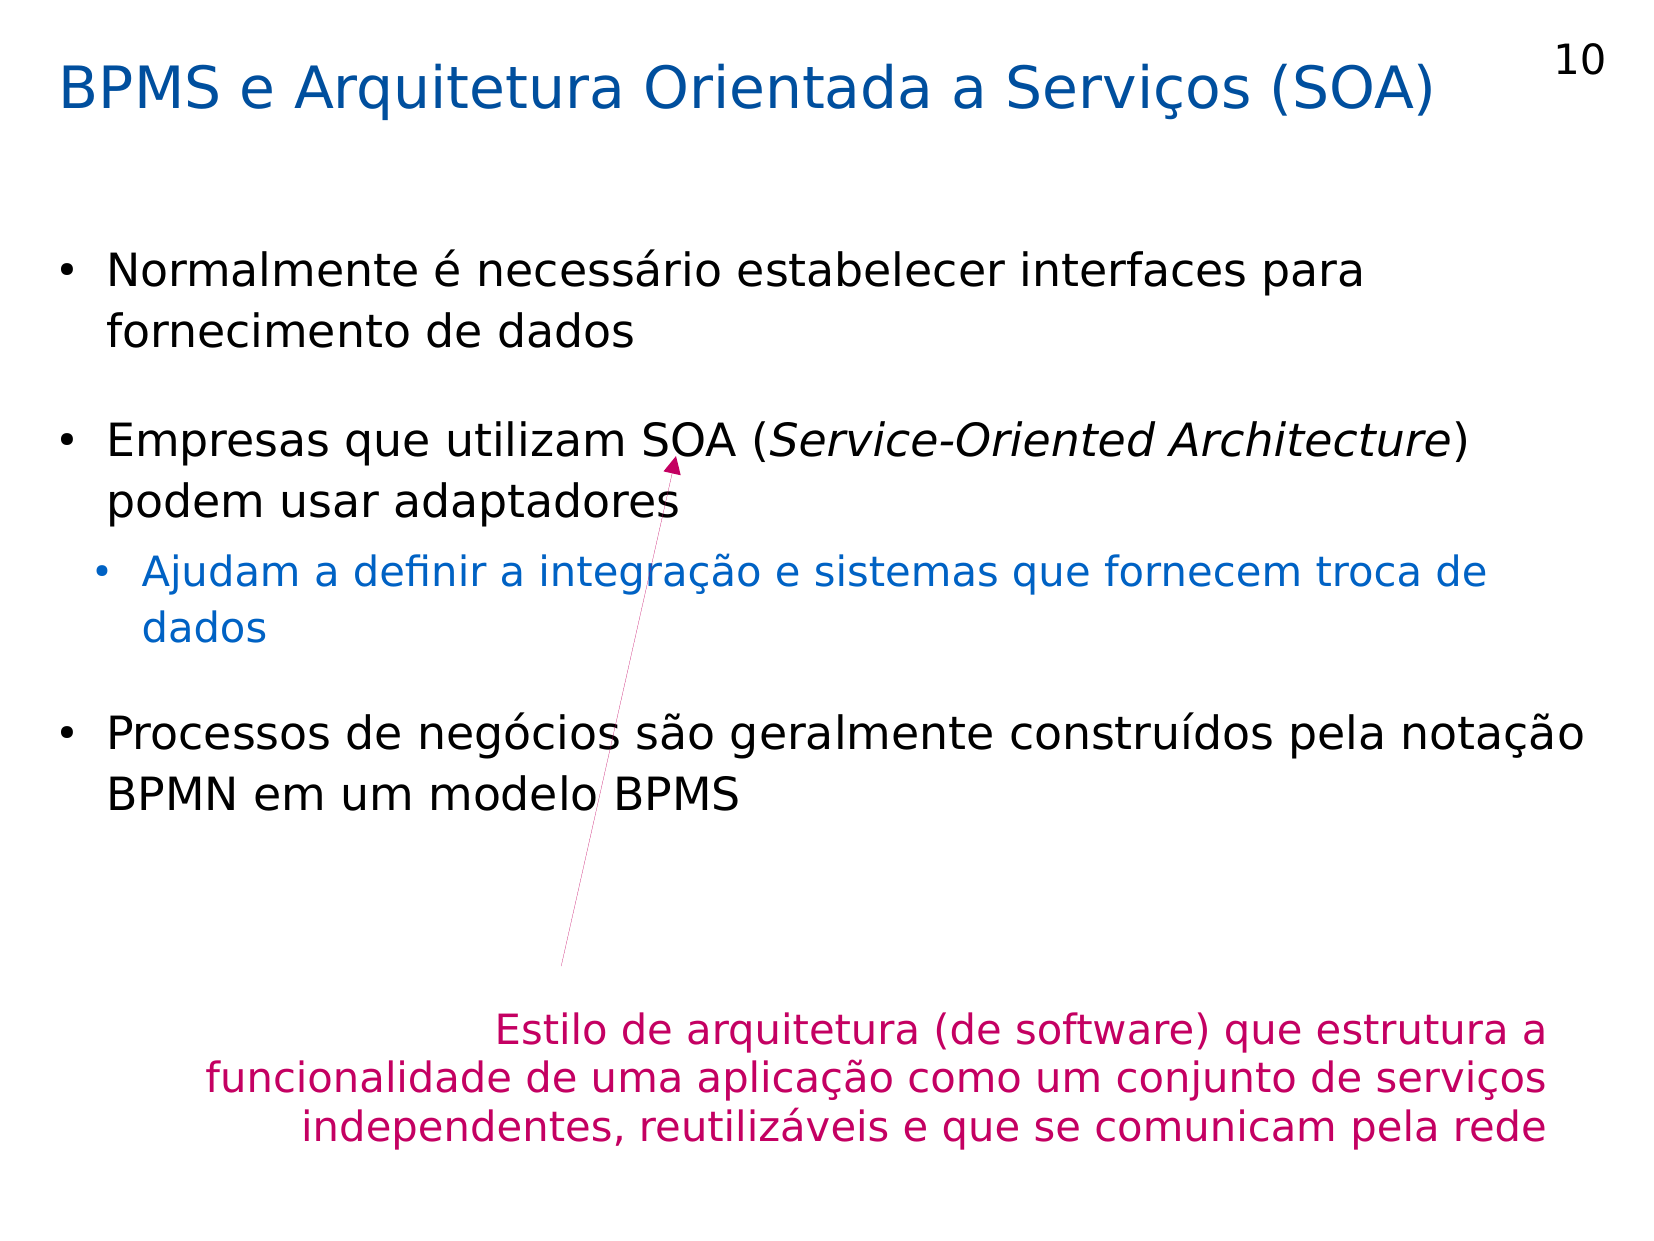

# BPMS e Arquitetura Orientada a Serviços (SOA)
10
Normalmente é necessário estabelecer interfaces para fornecimento de dados
Empresas que utilizam SOA (Service-Oriented Architecture) podem usar adaptadores
Ajudam a definir a integração e sistemas que fornecem troca de dados
Processos de negócios são geralmente construídos pela notação BPMN em um modelo BPMS
Estilo de arquitetura (de software) que estrutura a funcionalidade de uma aplicação como um conjunto de serviços independentes, reutilizáveis e que se comunicam pela rede